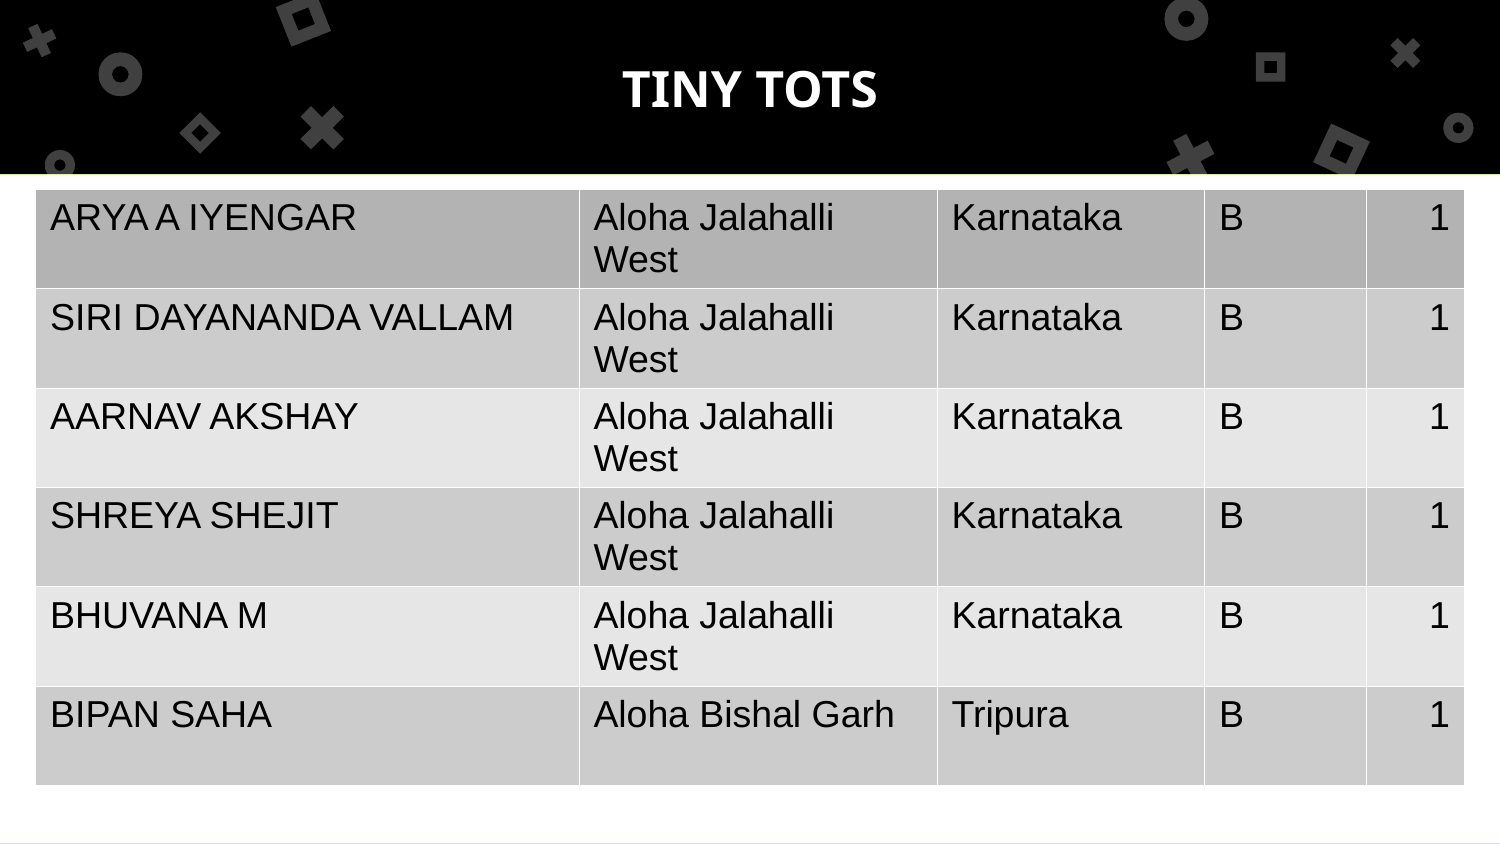

TINY TOTS
| ARYA A IYENGAR | Aloha Jalahalli West | Karnataka | B | 1 |
| --- | --- | --- | --- | --- |
| SIRI DAYANANDA VALLAM | Aloha Jalahalli West | Karnataka | B | 1 |
| AARNAV AKSHAY | Aloha Jalahalli West | Karnataka | B | 1 |
| SHREYA SHEJIT | Aloha Jalahalli West | Karnataka | B | 1 |
| BHUVANA M | Aloha Jalahalli West | Karnataka | B | 1 |
| BIPAN SAHA | Aloha Bishal Garh | Tripura | B | 1 |